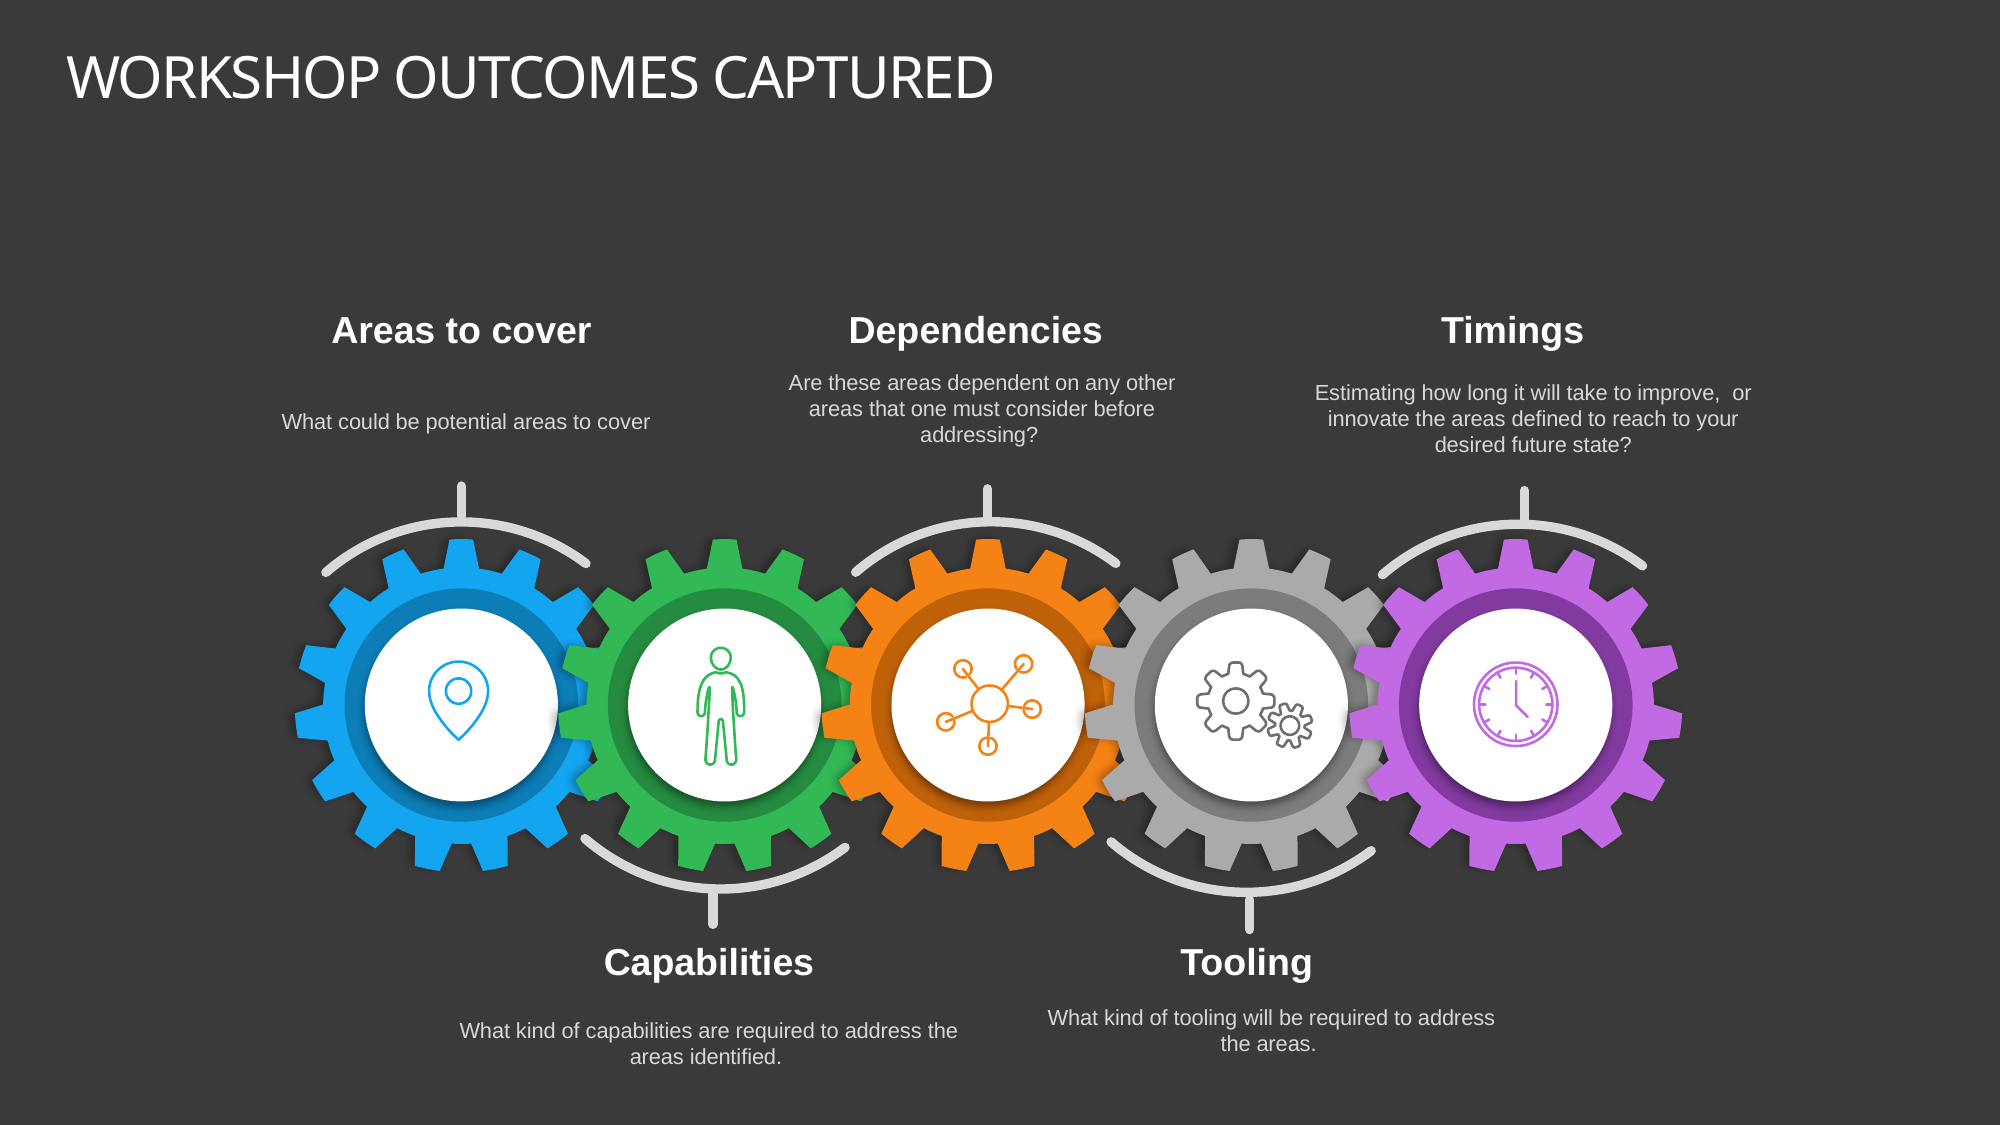

# Workshop Outcomes Captured
Areas to cover
Dependencies
Timings
Are these areas dependent on any other areas that one must consider before addressing?
Estimating how long it will take to improve, or innovate the areas defined to reach to your desired future state?
What could be potential areas to cover
Capabilities
Tooling
What kind of tooling will be required to address the areas.
What kind of capabilities are required to address the areas identified.